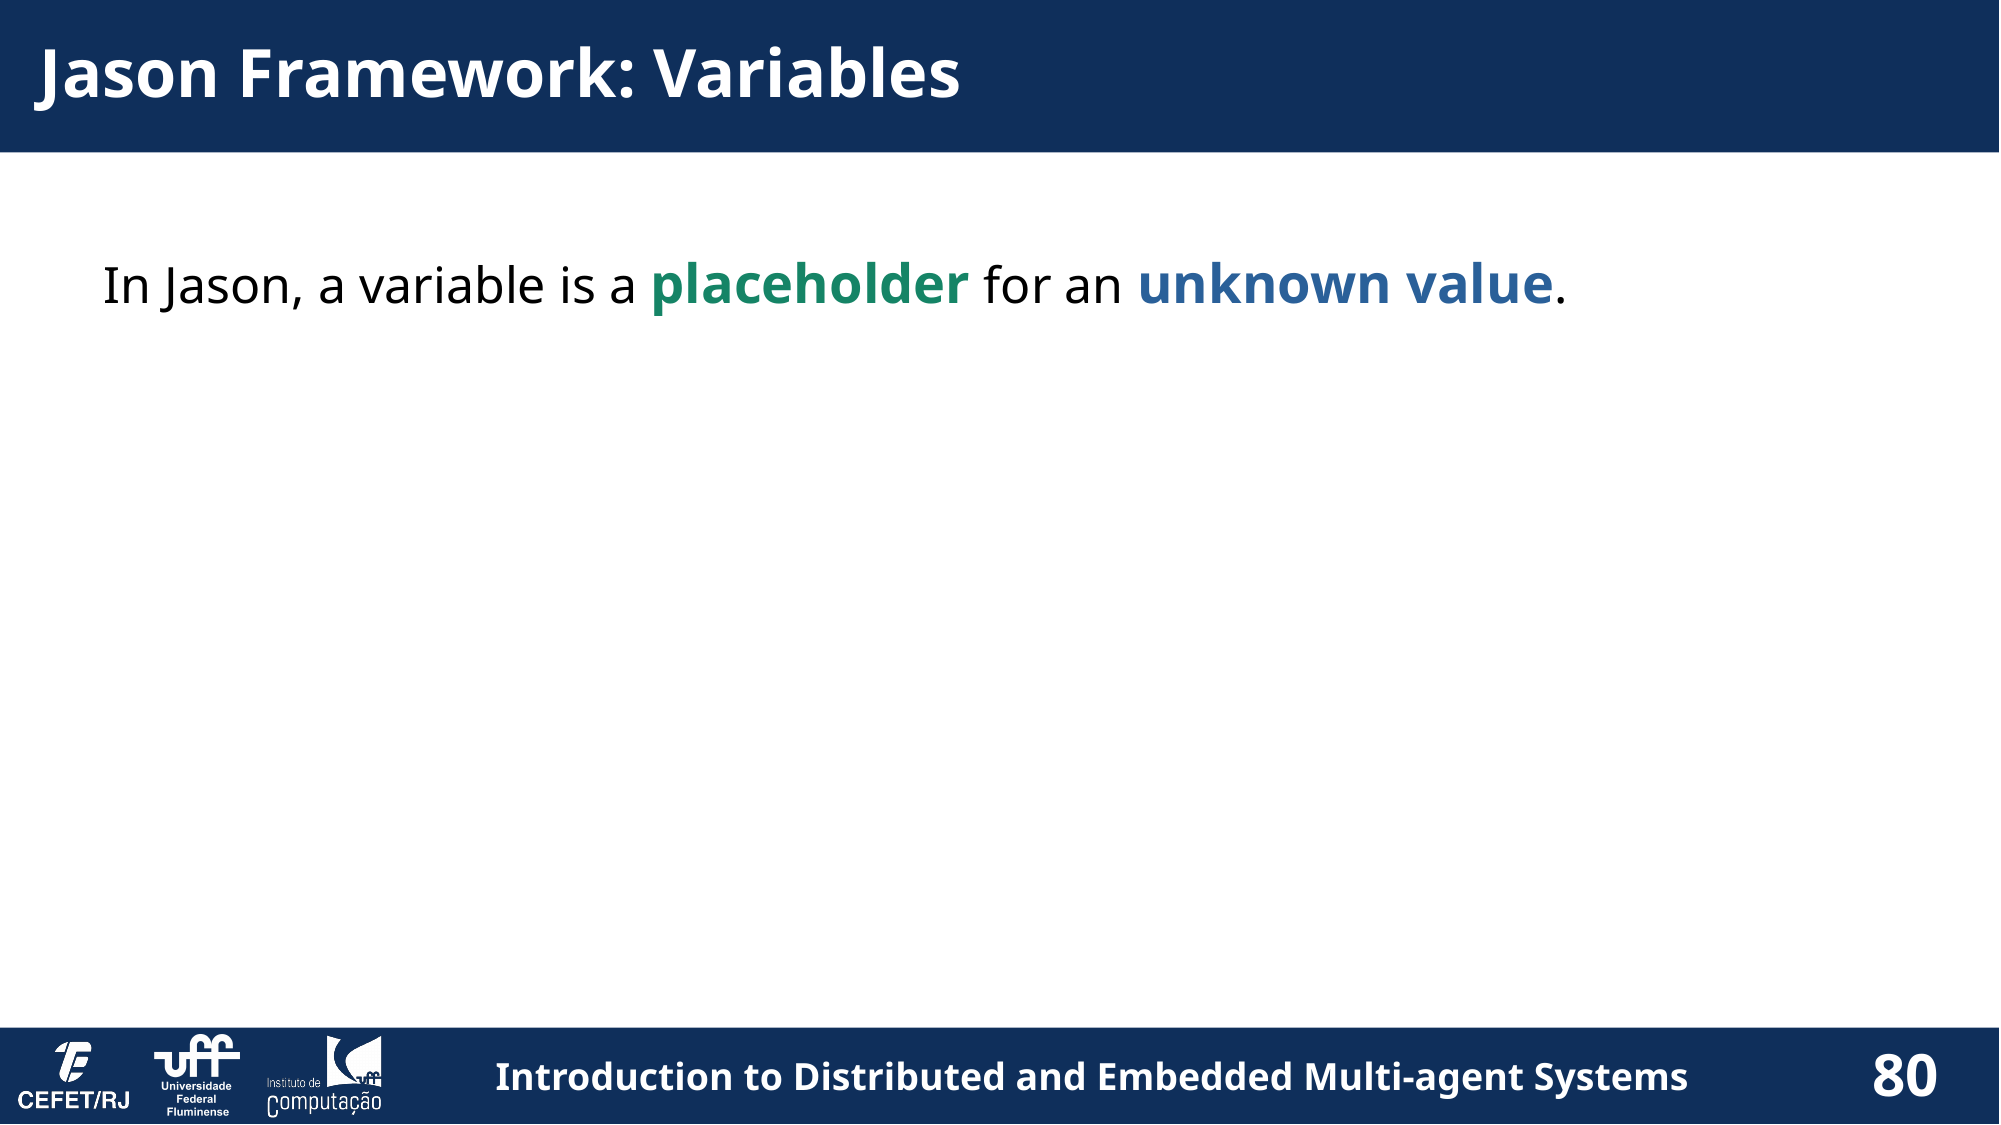

Jason Framework: Variables
In Jason, a variable is a placeholder for an unknown value.